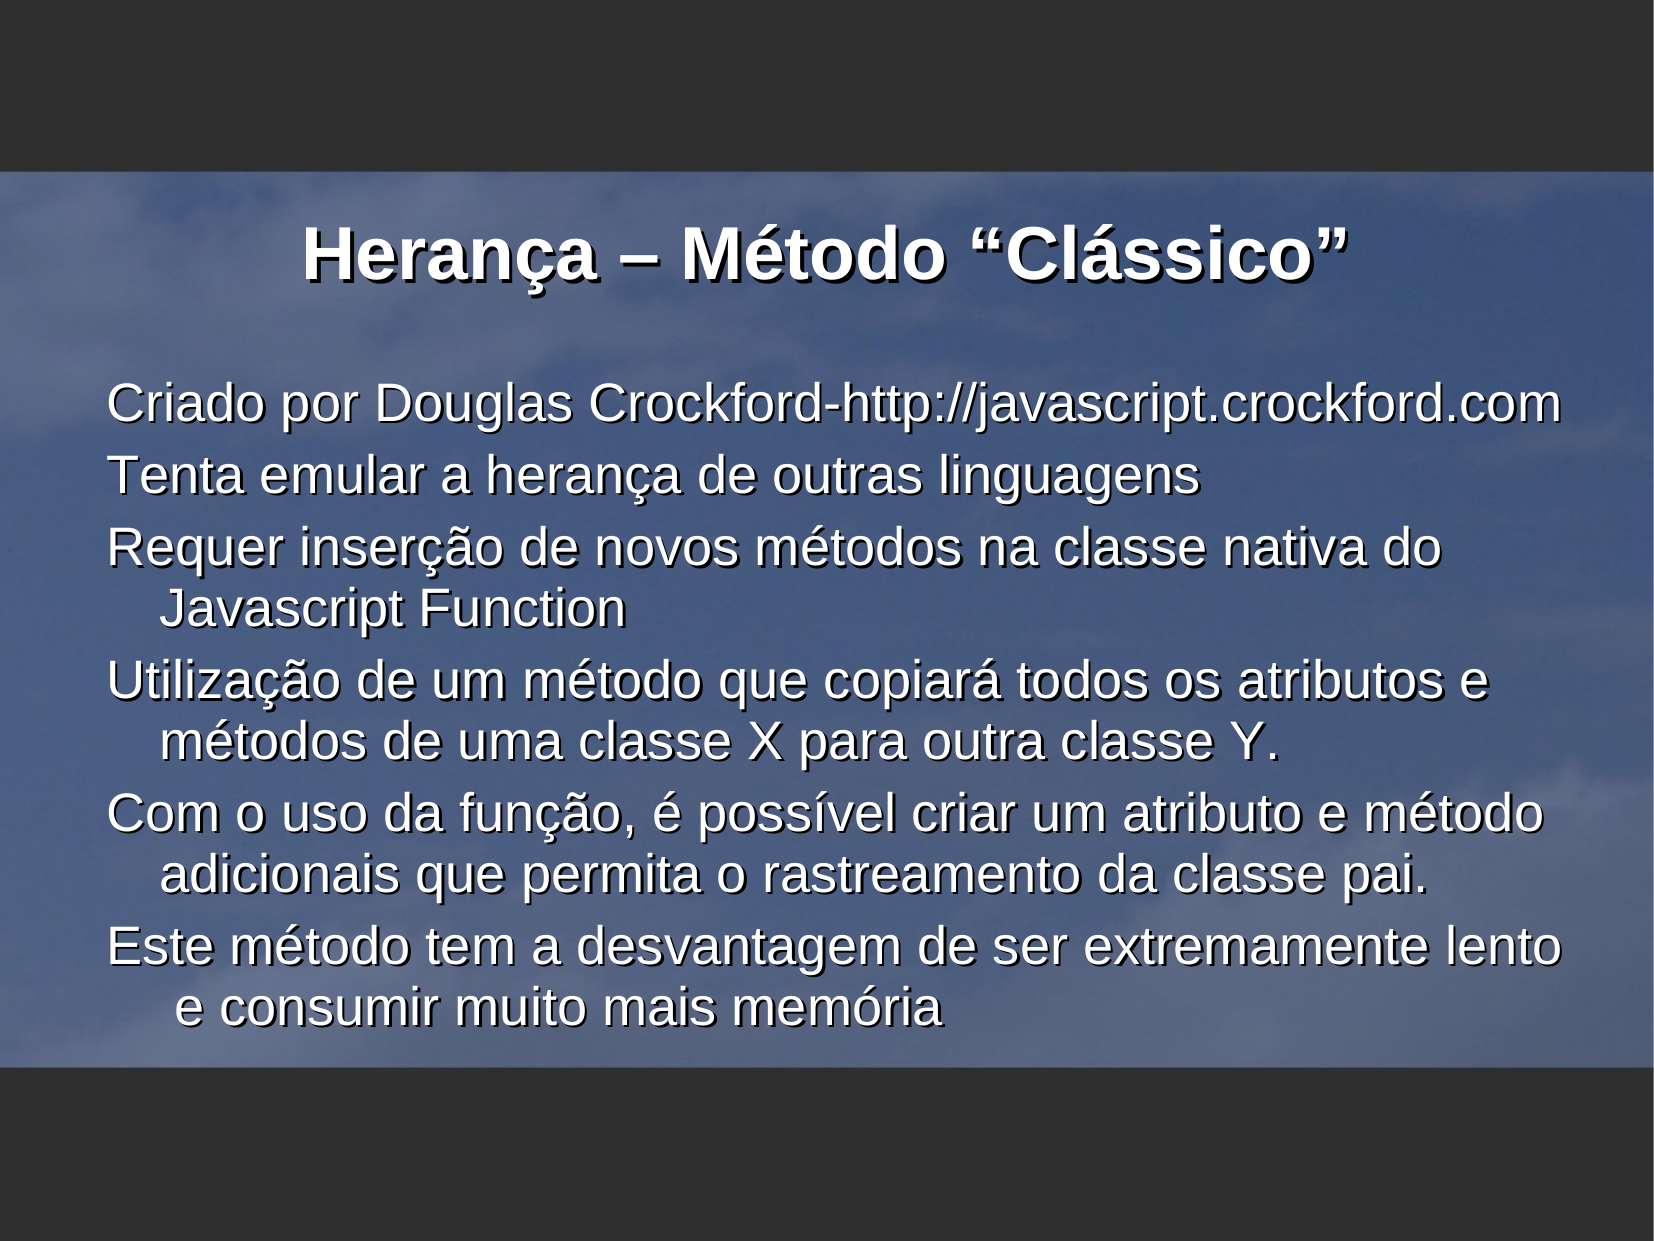

# Herança – Método “Clássico”
Criado por Douglas Crockford-http://javascript.crockford.com
Tenta emular a herança de outras linguagens
Requer inserção de novos métodos na classe nativa do Javascript Function
Utilização de um método que copiará todos os atributos e métodos de uma classe X para outra classe Y.
Com o uso da função, é possível criar um atributo e método adicionais que permita o rastreamento da classe pai.
Este método tem a desvantagem de ser extremamente lento e consumir muito mais memória